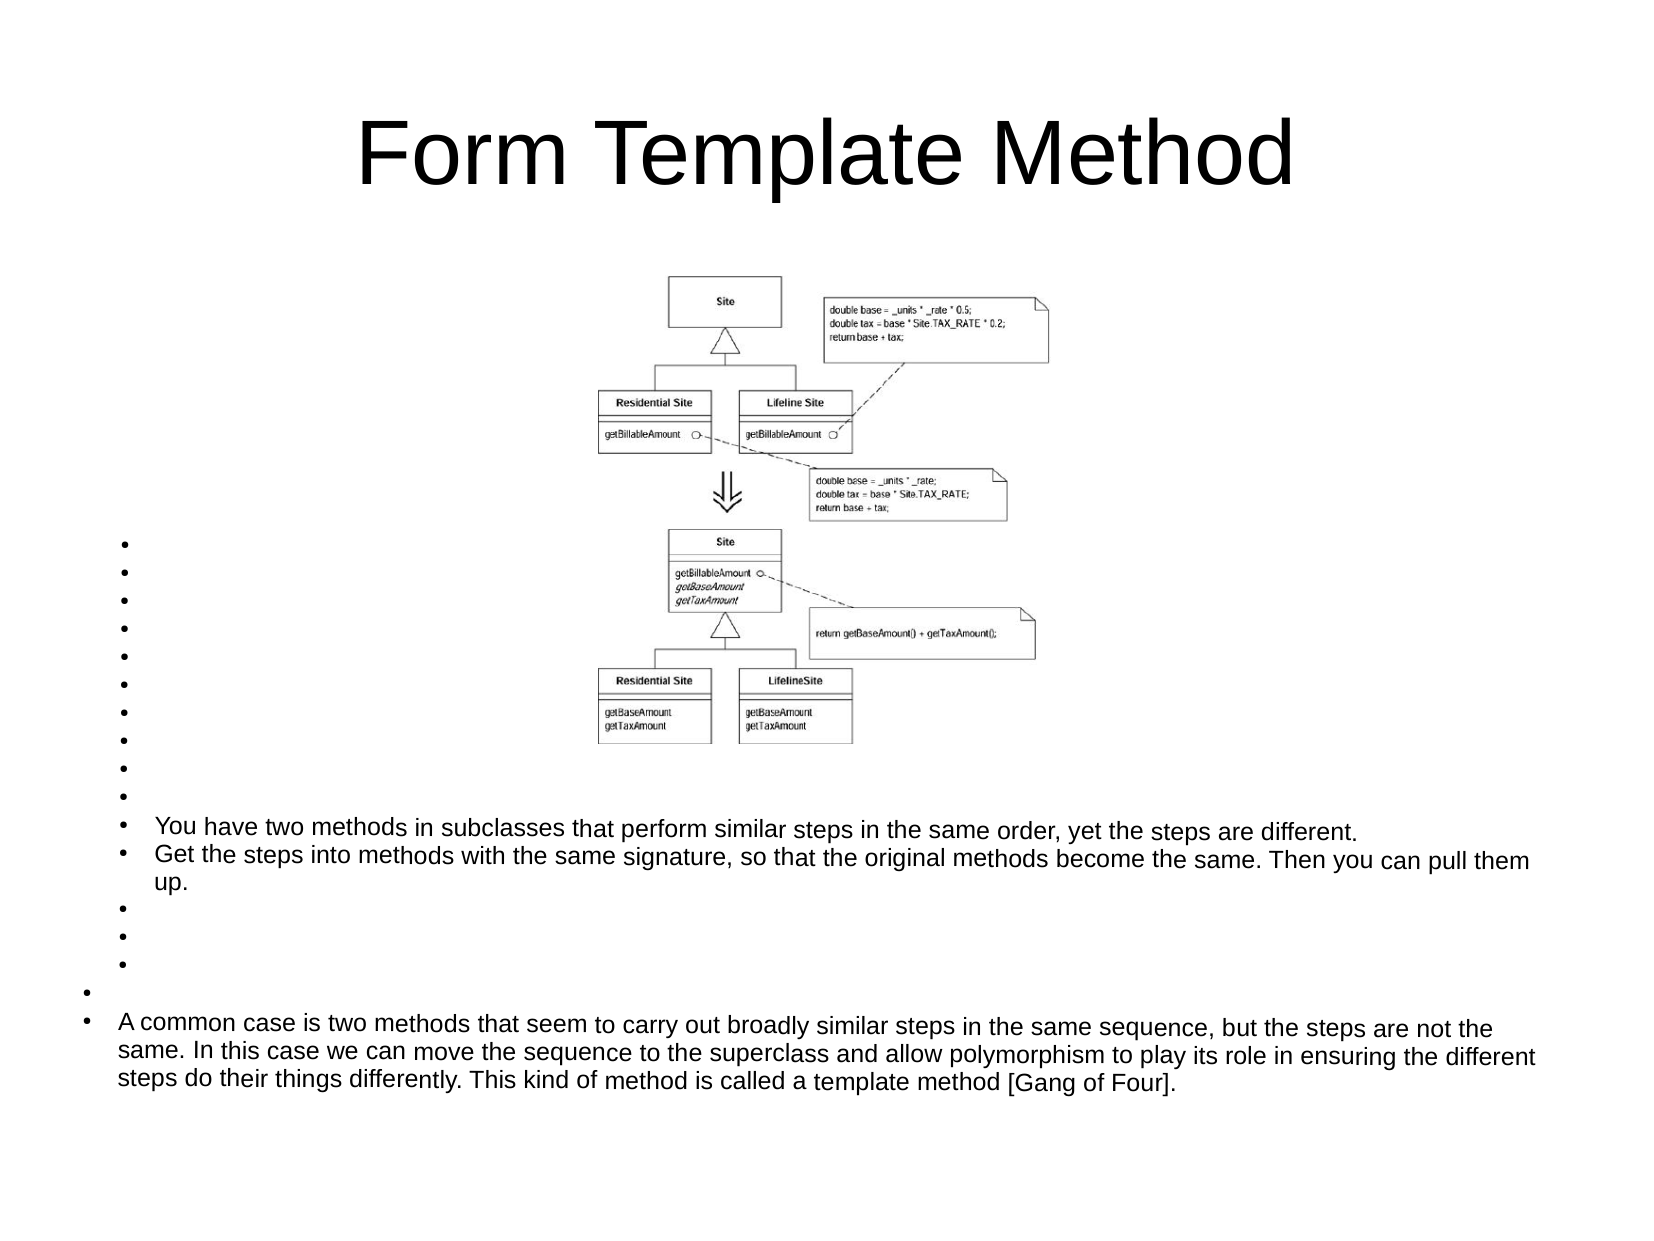

# Form Template Method
You have two methods in subclasses that perform similar steps in the same order, yet the steps are different.
Get the steps into methods with the same signature, so that the original methods become the same. Then you can pull them up.
A common case is two methods that seem to carry out broadly similar steps in the same sequence, but the steps are not the same. In this case we can move the sequence to the superclass and allow polymorphism to play its role in ensuring the different steps do their things differently. This kind of method is called a template method [Gang of Four].